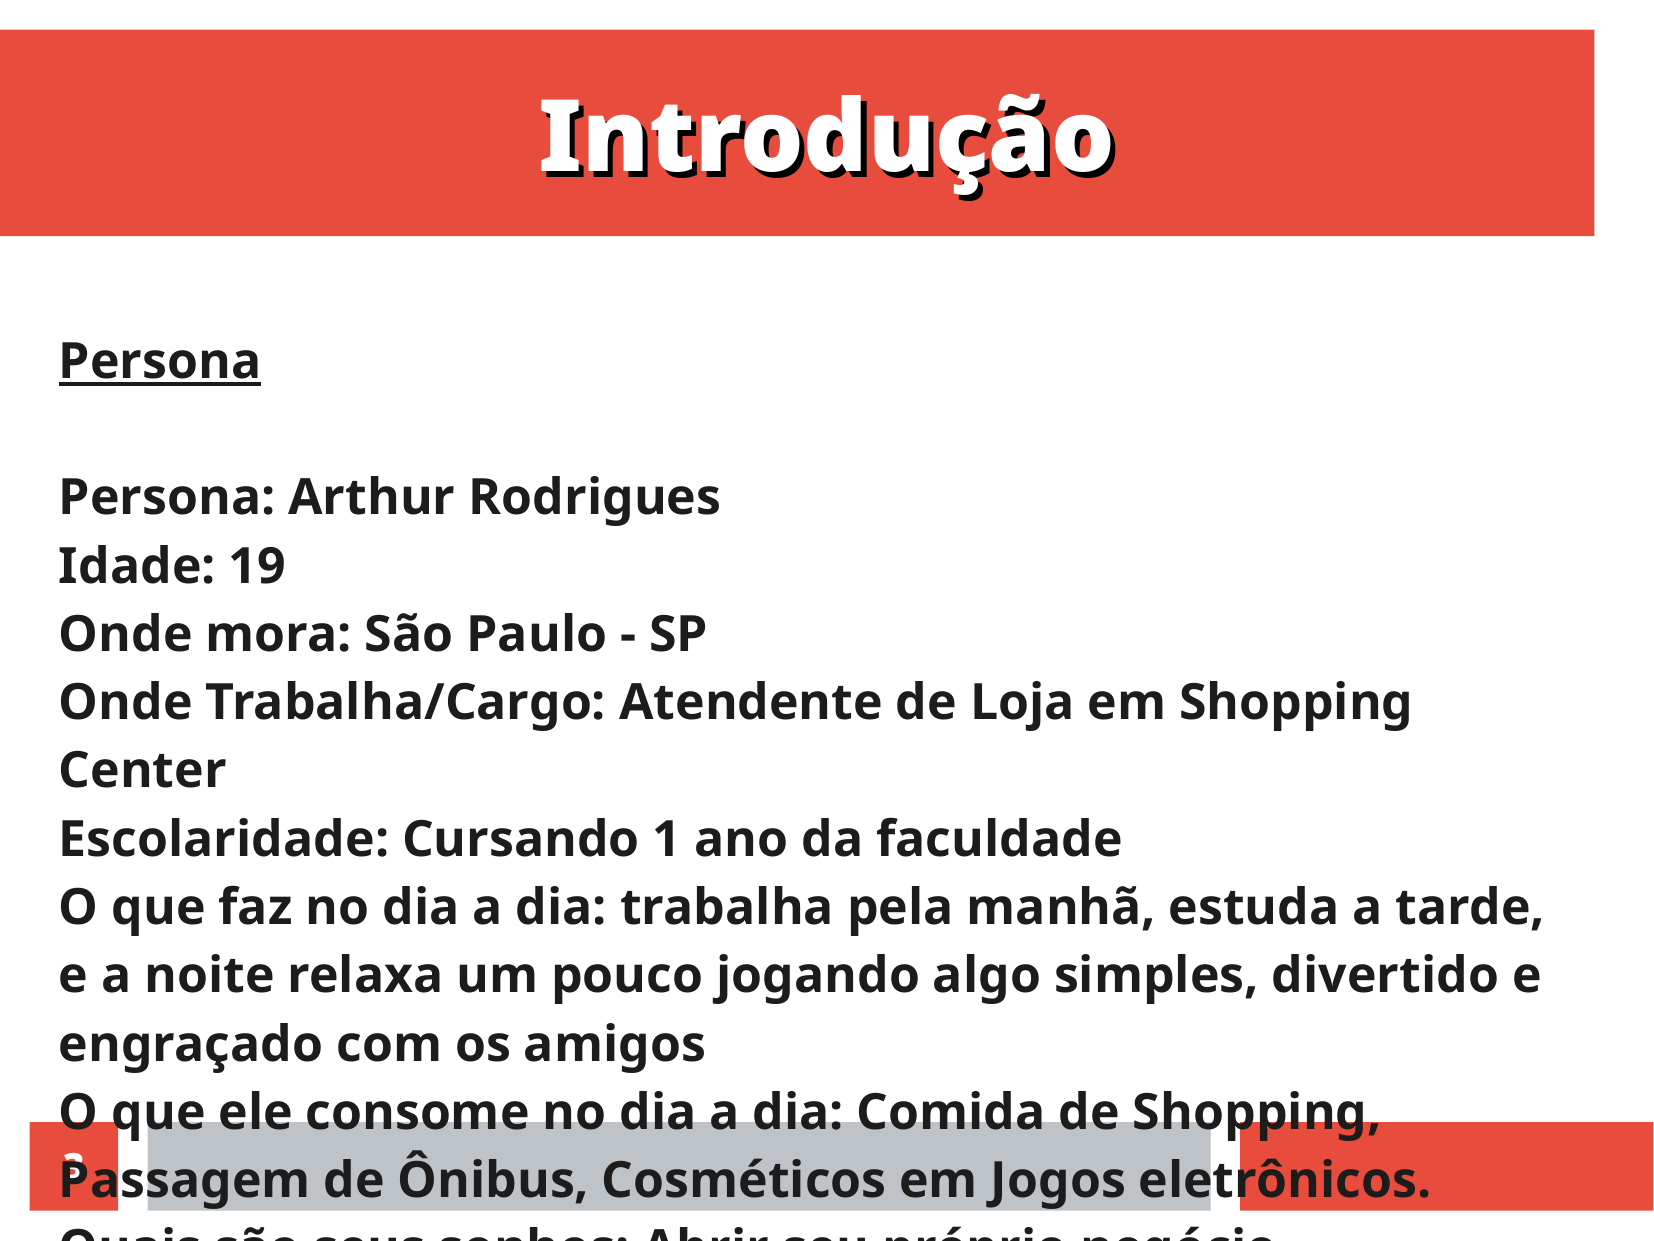

# Introdução
Persona
Persona: Arthur Rodrigues
Idade: 19
Onde mora: São Paulo - SP
Onde Trabalha/Cargo: Atendente de Loja em Shopping Center
Escolaridade: Cursando 1 ano da faculdade
O que faz no dia a dia: trabalha pela manhã, estuda a tarde, e a noite relaxa um pouco jogando algo simples, divertido e engraçado com os amigos
O que ele consome no dia a dia: Comida de Shopping, Passagem de Ônibus, Cosméticos em Jogos eletrônicos.
Quais são seus sonhos: Abrir seu próprio negócio
3